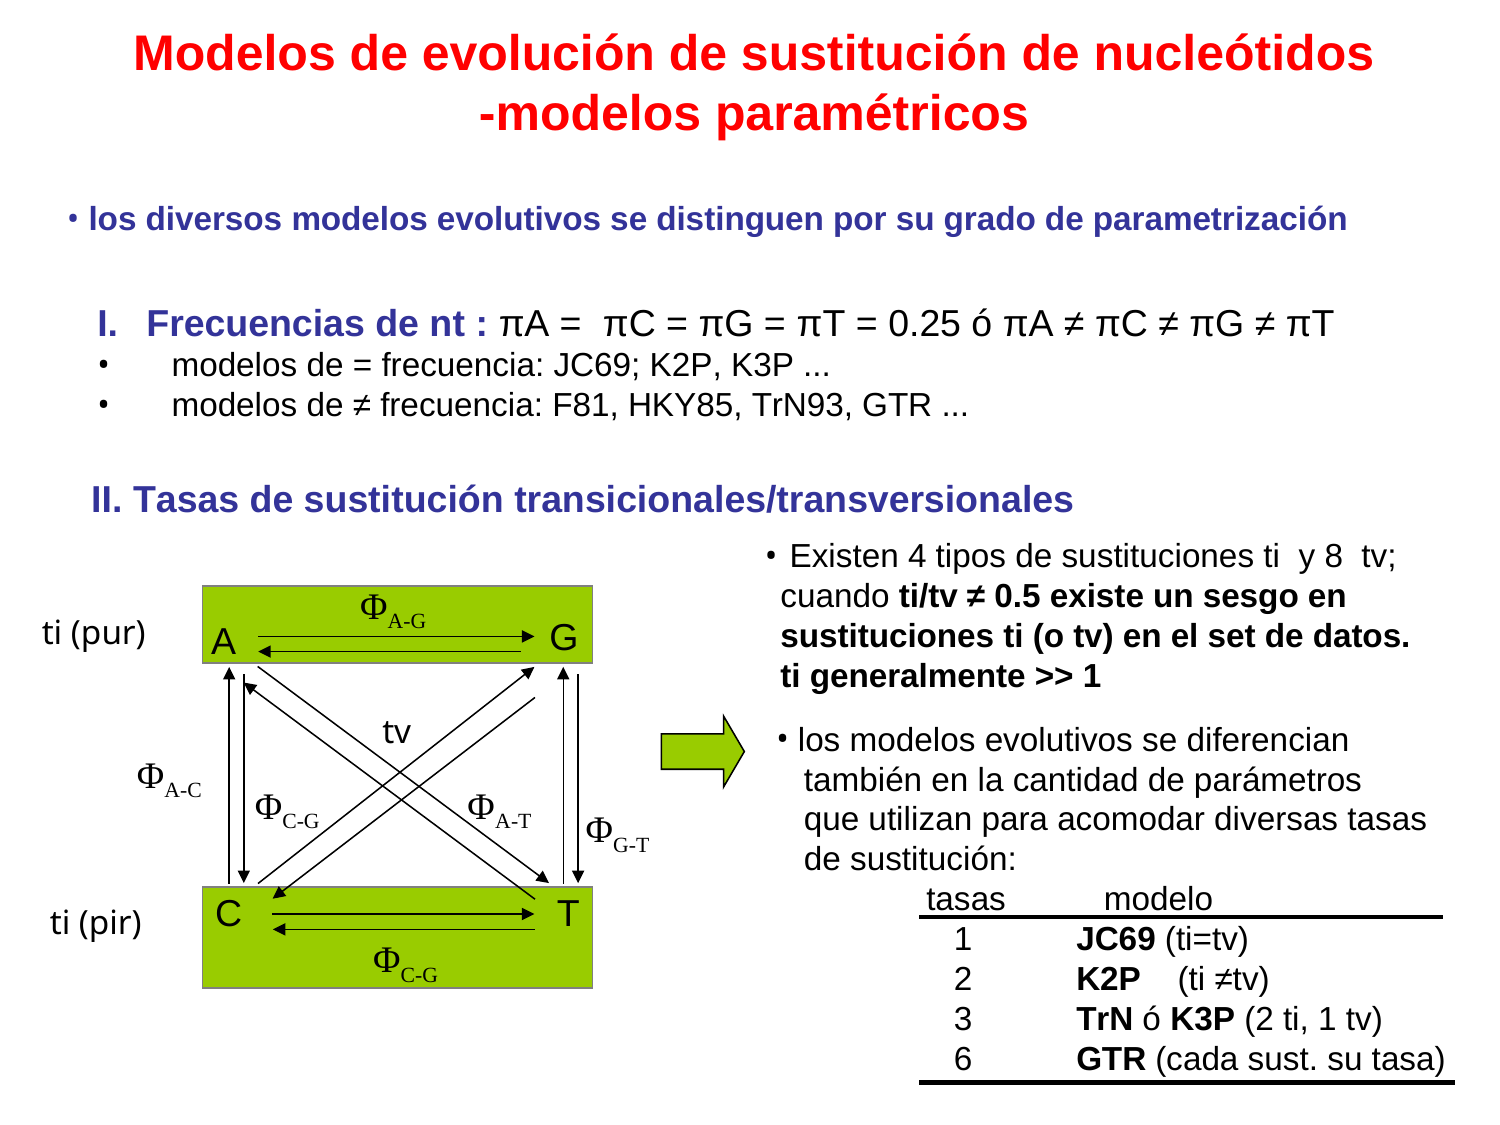

Modelos de evolución de sustitución de nucleótidos
-modelos paramétricos
 los diversos modelos evolutivos se distinguen por su grado de parametrización
 Frecuencias de nt : πA = πC = πG = πT = 0.25 ó πA ≠ πC ≠ πG ≠ πT
 modelos de = frecuencia: JC69; K2P, K3P ...
 modelos de ≠ frecuencia: F81, HKY85, TrN93, GTR ...
II. Tasas de sustitución transicionales/transversionales
ΦA-G
ti (pur)
ΦA-C
G
A
tv
ΦA-C
ΦC-G
ΦA-T
ΦG-T
C
T
ti (pir)
ΦC-G
 Existen 4 tipos de sustituciones ti y 8 tv; cuando ti/tv ≠ 0.5 existe un sesgo en sustituciones ti (o tv) en el set de datos. ti generalmente >> 1
 los modelos evolutivos se diferencian
 también en la cantidad de parámetros
 que utilizan para acomodar diversas tasas
 de sustitución:
 	tasas 	 modelo
 	 1 	JC69 (ti=tv)
 	 2 	K2P (ti ≠tv)
 	 3 	TrN ó K3P (2 ti, 1 tv)
 	 6 	GTR (cada sust. su tasa)